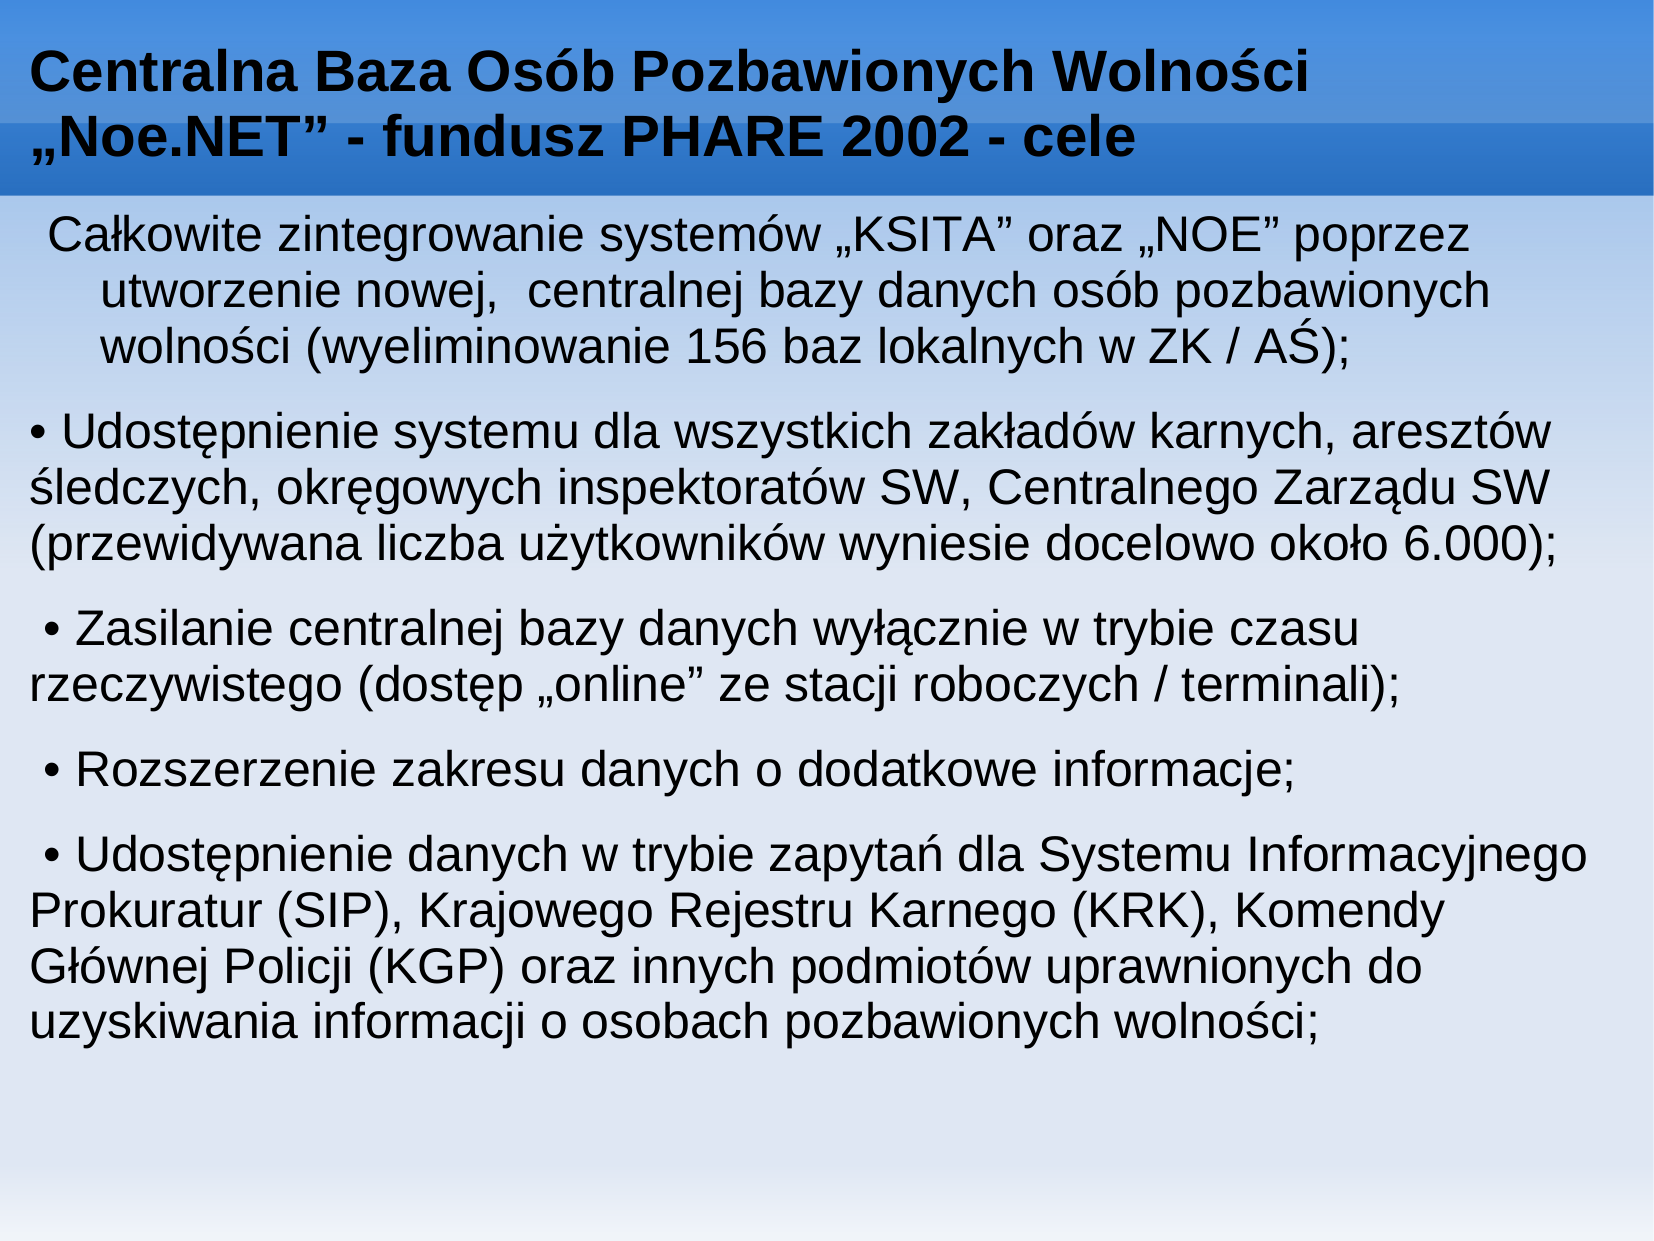

# Centralna Baza Osób Pozbawionych Wolności „Noe.NET” - fundusz PHARE 2002 - cele
Całkowite zintegrowanie systemów „KSITA” oraz „NOE” poprzez utworzenie nowej, centralnej bazy danych osób pozbawionych wolności (wyeliminowanie 156 baz lokalnych w ZK / AŚ);
• Udostępnienie systemu dla wszystkich zakładów karnych, aresztów śledczych, okręgowych inspektoratów SW, Centralnego Zarządu SW (przewidywana liczba użytkowników wyniesie docelowo około 6.000);
 • Zasilanie centralnej bazy danych wyłącznie w trybie czasu rzeczywistego (dostęp „online” ze stacji roboczych / terminali);
 • Rozszerzenie zakresu danych o dodatkowe informacje;
 • Udostępnienie danych w trybie zapytań dla Systemu Informacyjnego Prokuratur (SIP), Krajowego Rejestru Karnego (KRK), Komendy Głównej Policji (KGP) oraz innych podmiotów uprawnionych do uzyskiwania informacji o osobach pozbawionych wolności;